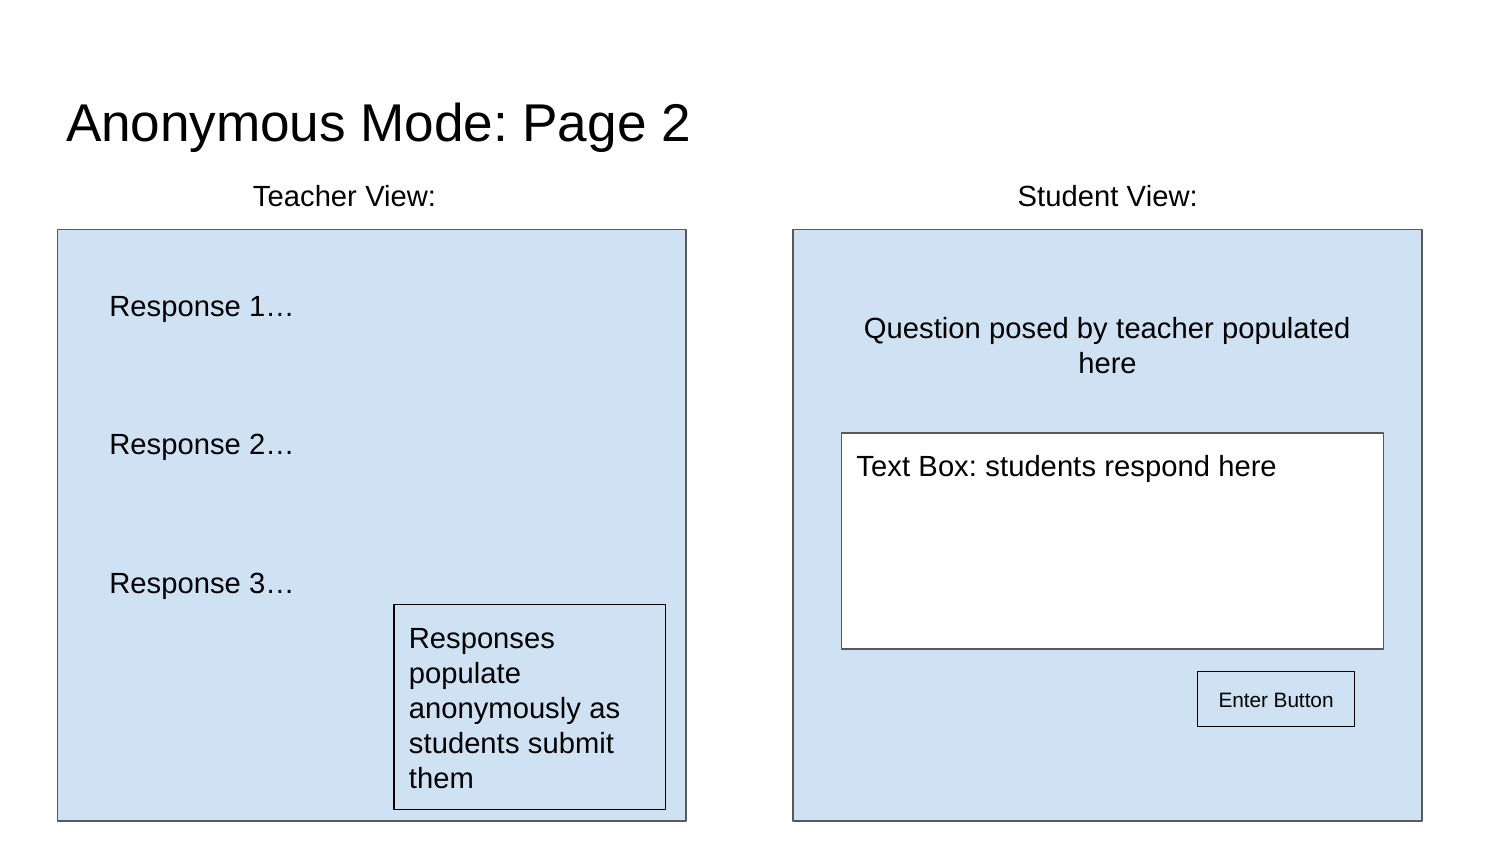

# Anonymous Mode: Page 2
Teacher View:
Student View:
Response 1…
Question posed by teacher populated here
Response 2…
Text Box: students respond here
Response 3…
Responses populate anonymously as students submit them
Enter Button